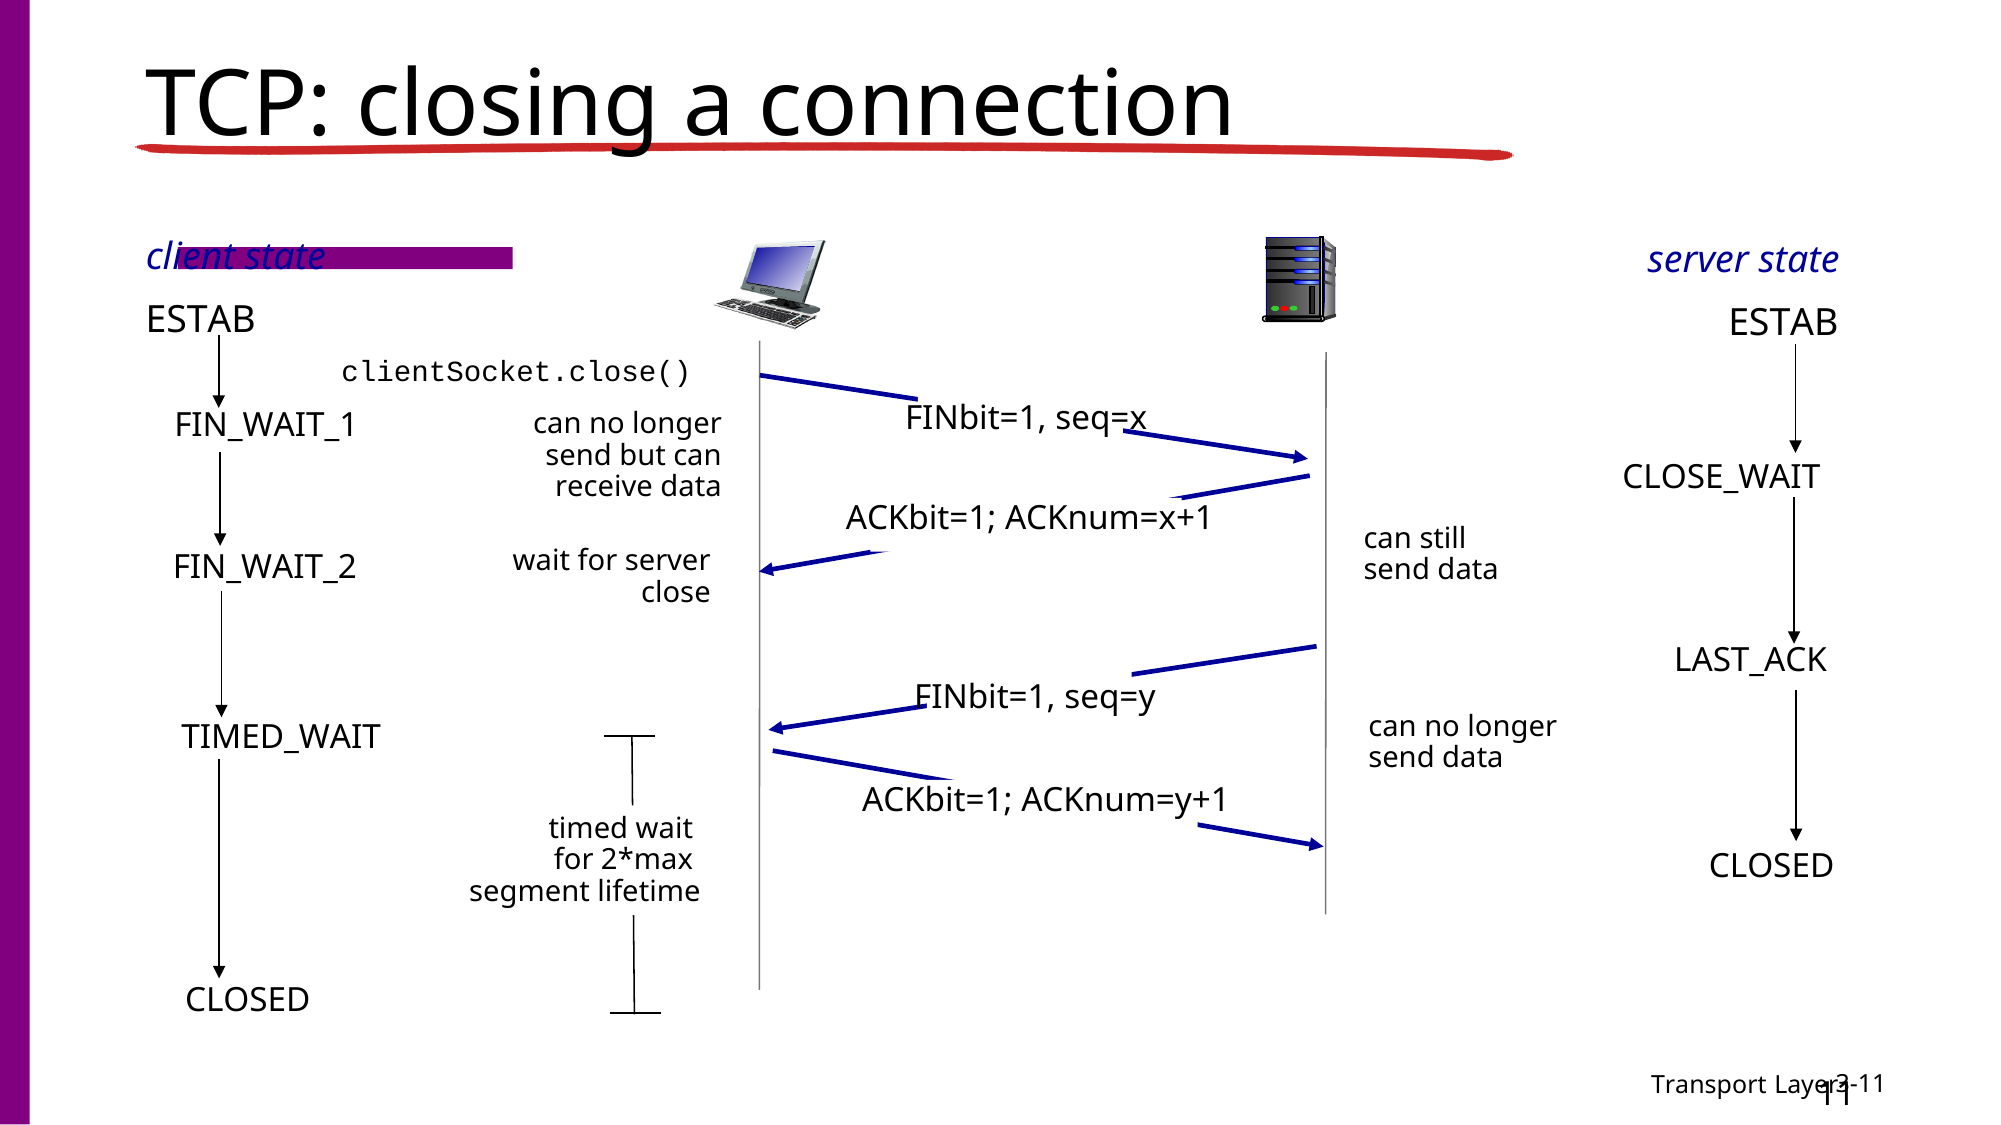

# TCP: closing a connection
client state
server state
ESTAB
ESTAB
FIN_WAIT_1
clientSocket.close()
FINbit=1, seq=x
can no longer
send but can
 receive data
CLOSE_WAIT
FIN_WAIT_2
ACKbit=1; ACKnum=x+1
can still
send data
 wait for server
close
LAST_ACK
can no longer
send data
TIMED_WAIT
FINbit=1, seq=y
CLOSED
 timed wait
for 2*max
segment lifetime
CLOSED
ACKbit=1; ACKnum=y+1
Transport Layer